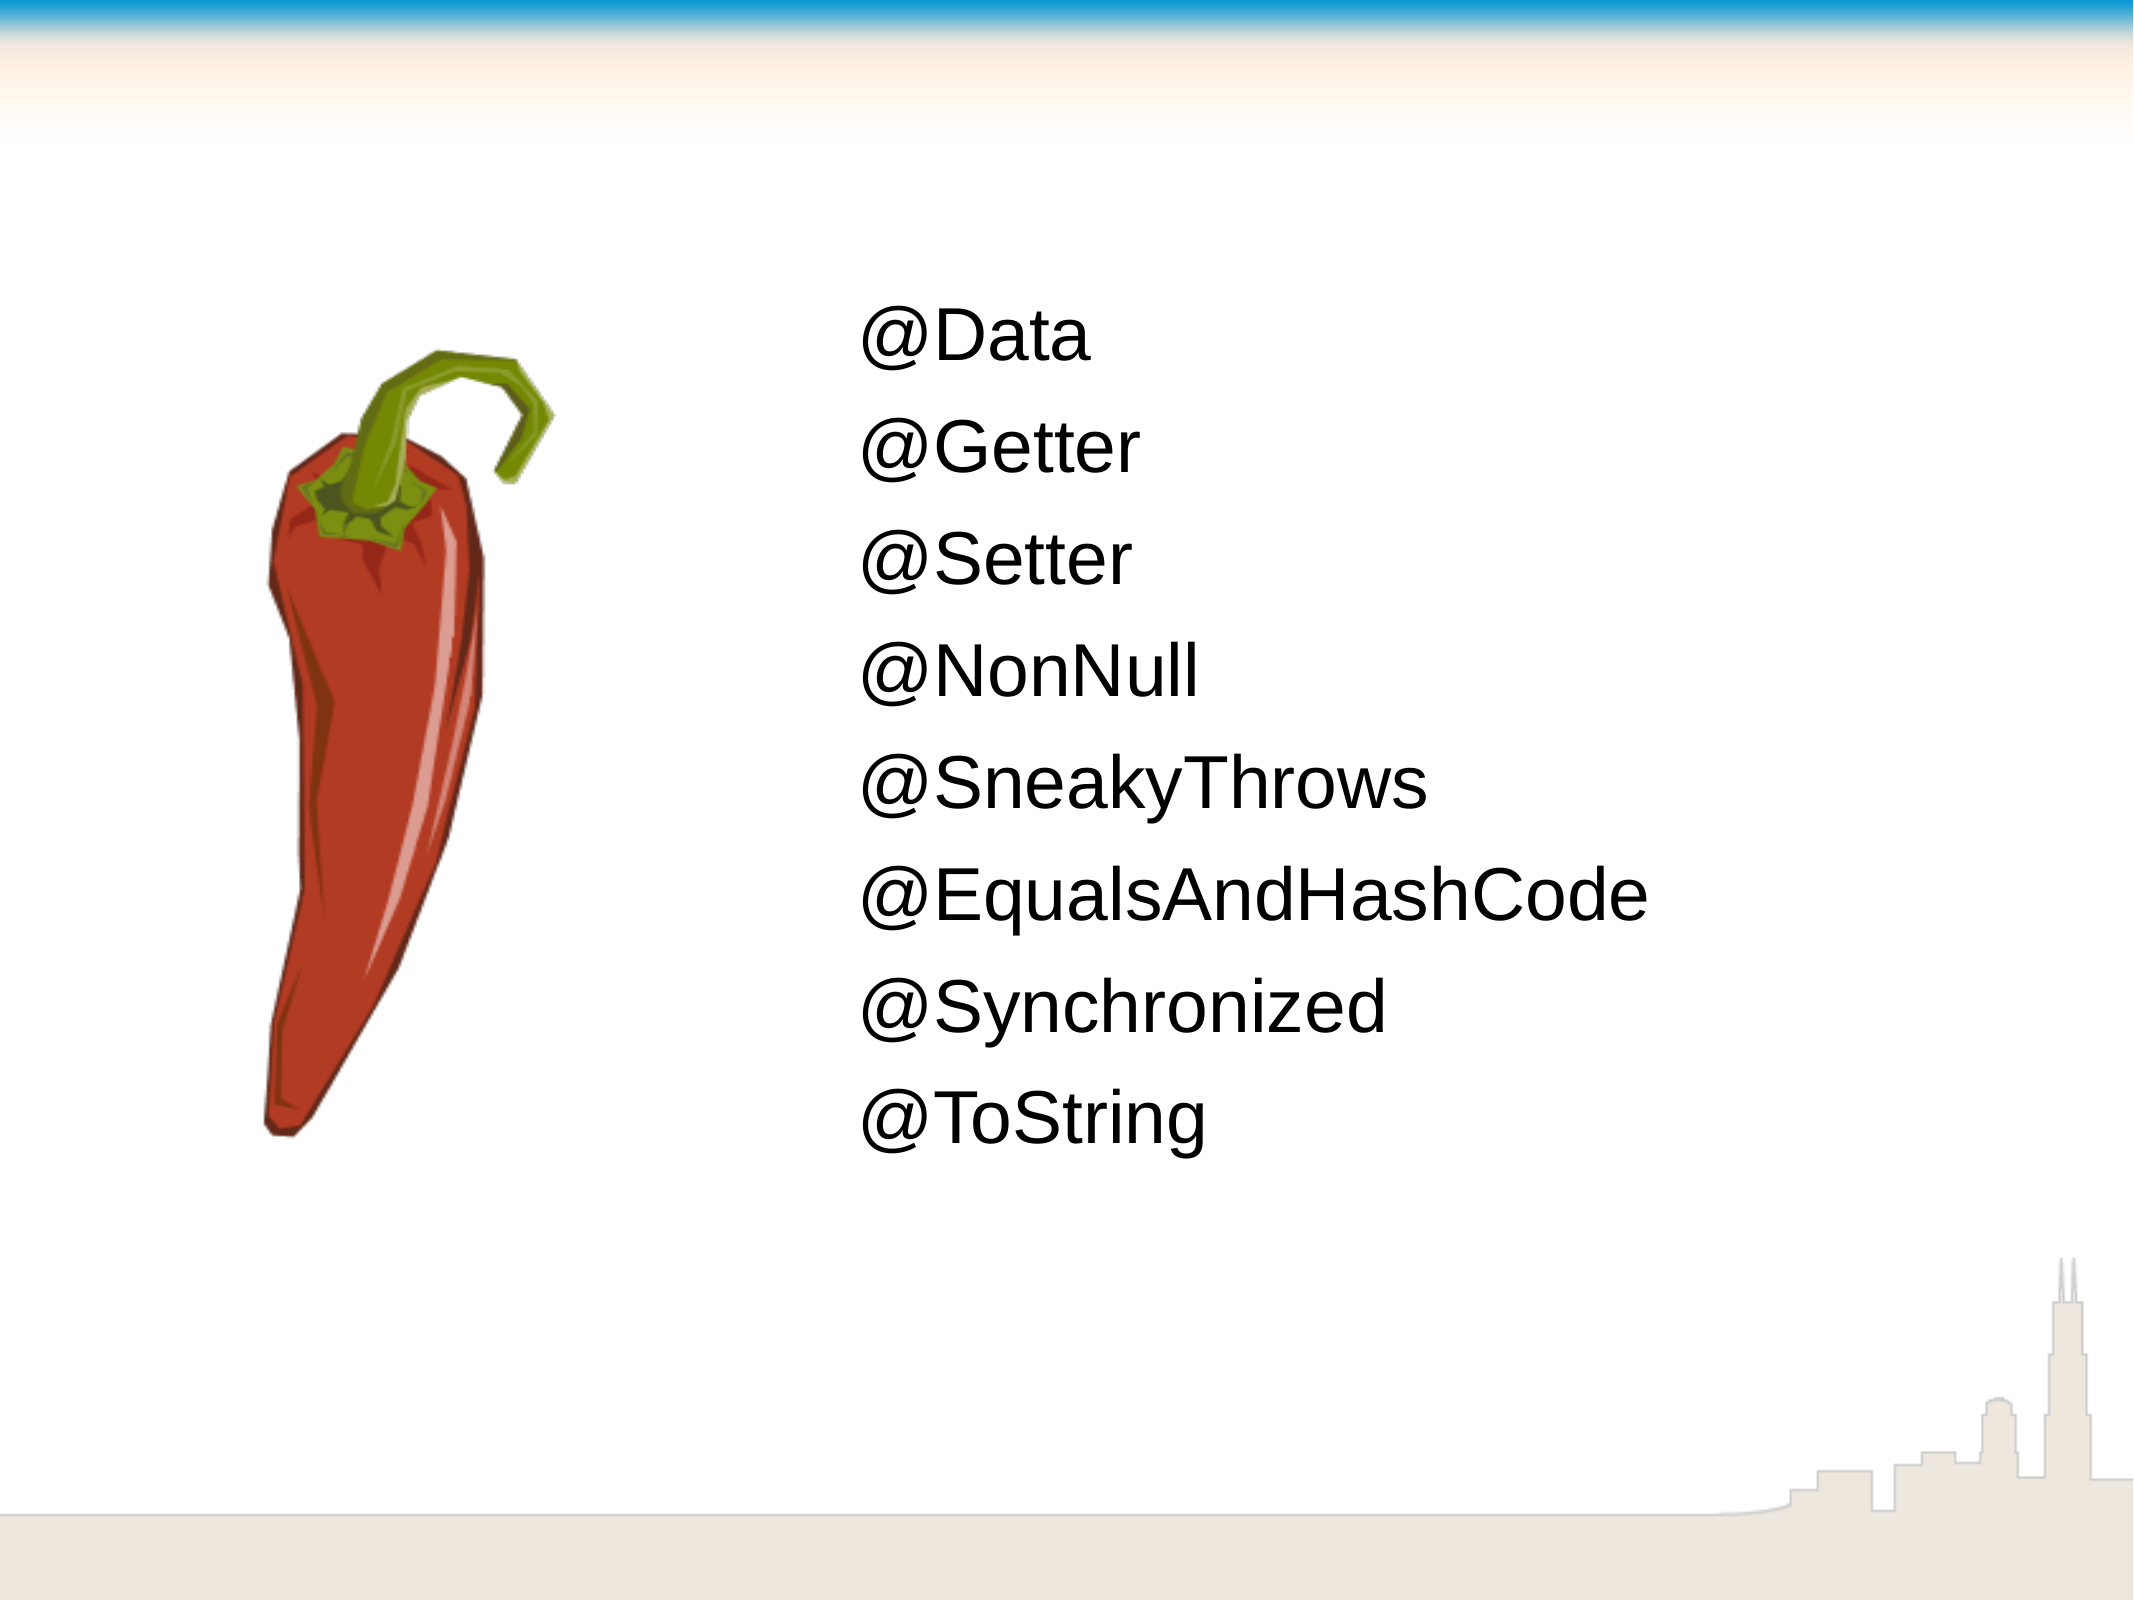

# @Data
@Getter
@Setter
@NonNull
@SneakyThrows
@EqualsAndHashCode
@Synchronized
@ToString